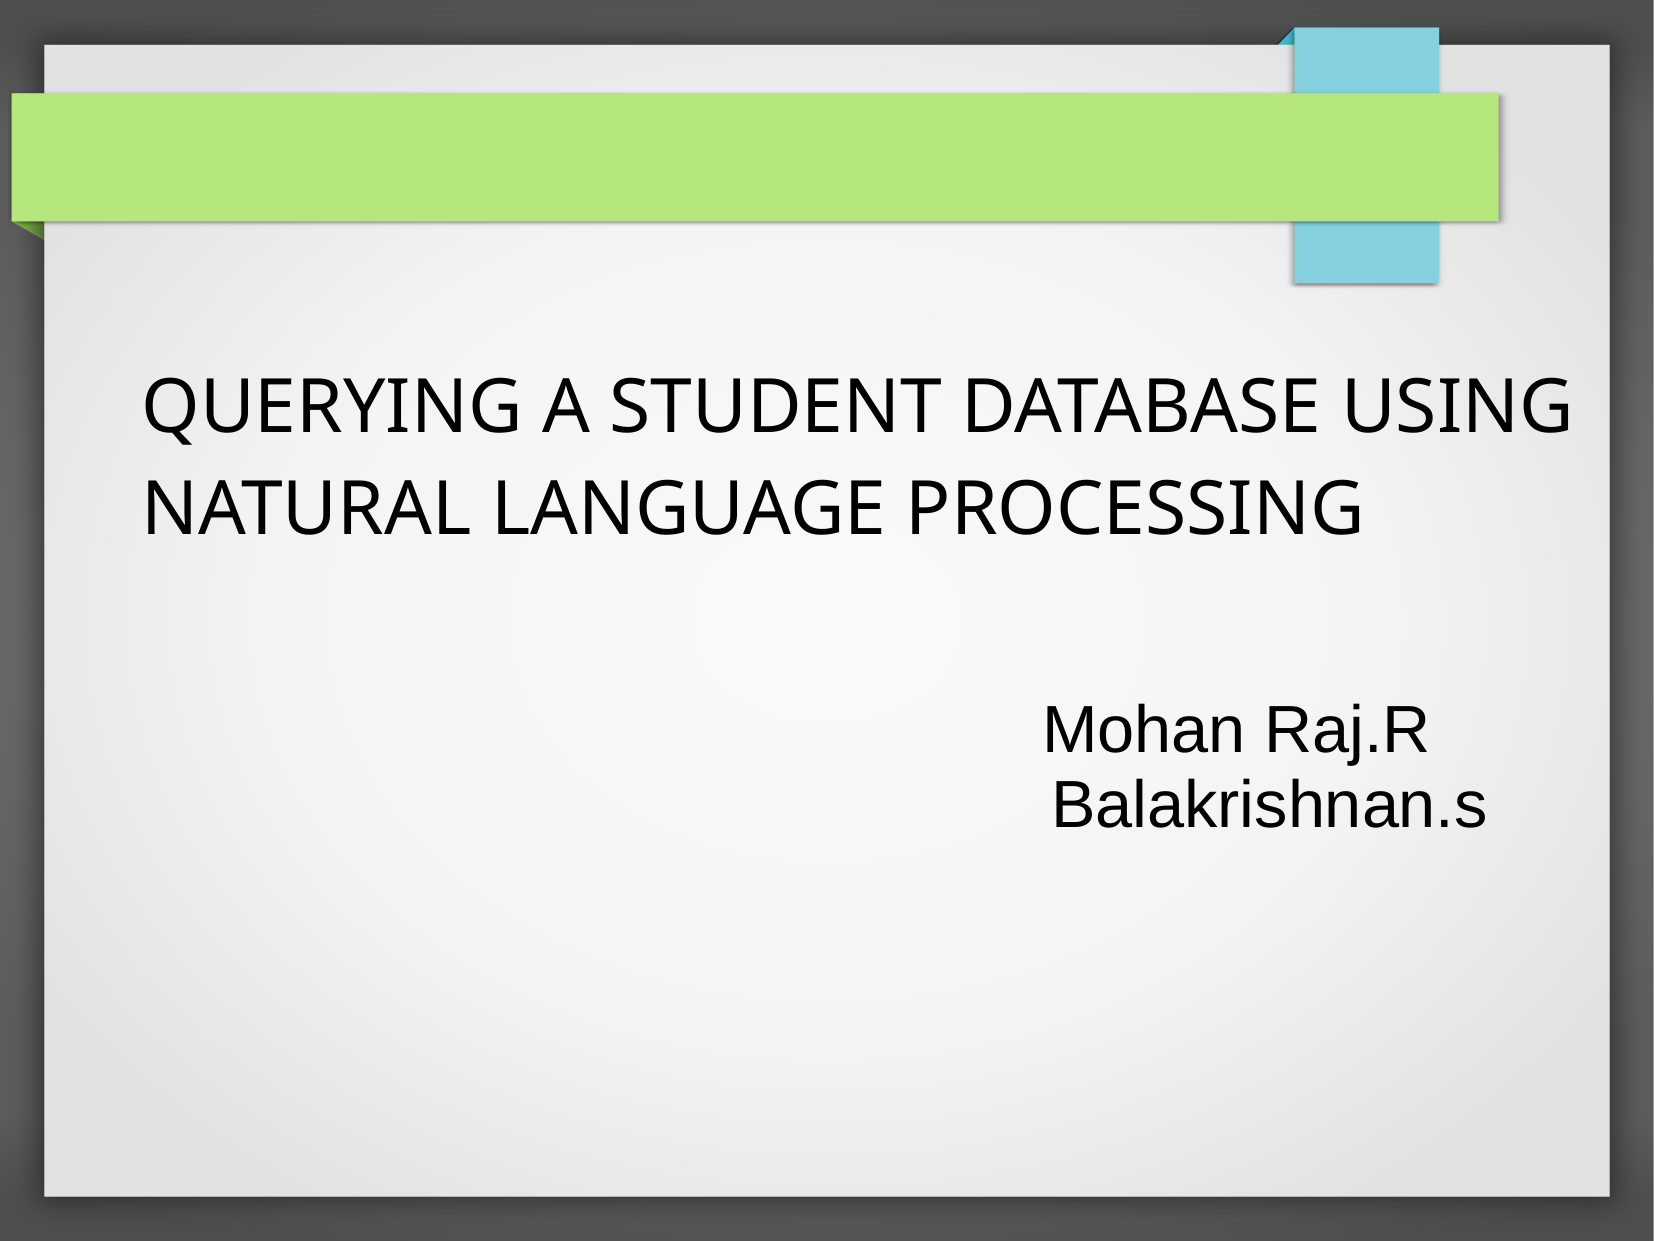

# QUERYING A STUDENT DATABASE USING NATURAL LANGUAGE PROCESSING
													Mohan Raj.R
												Balakrishnan.s